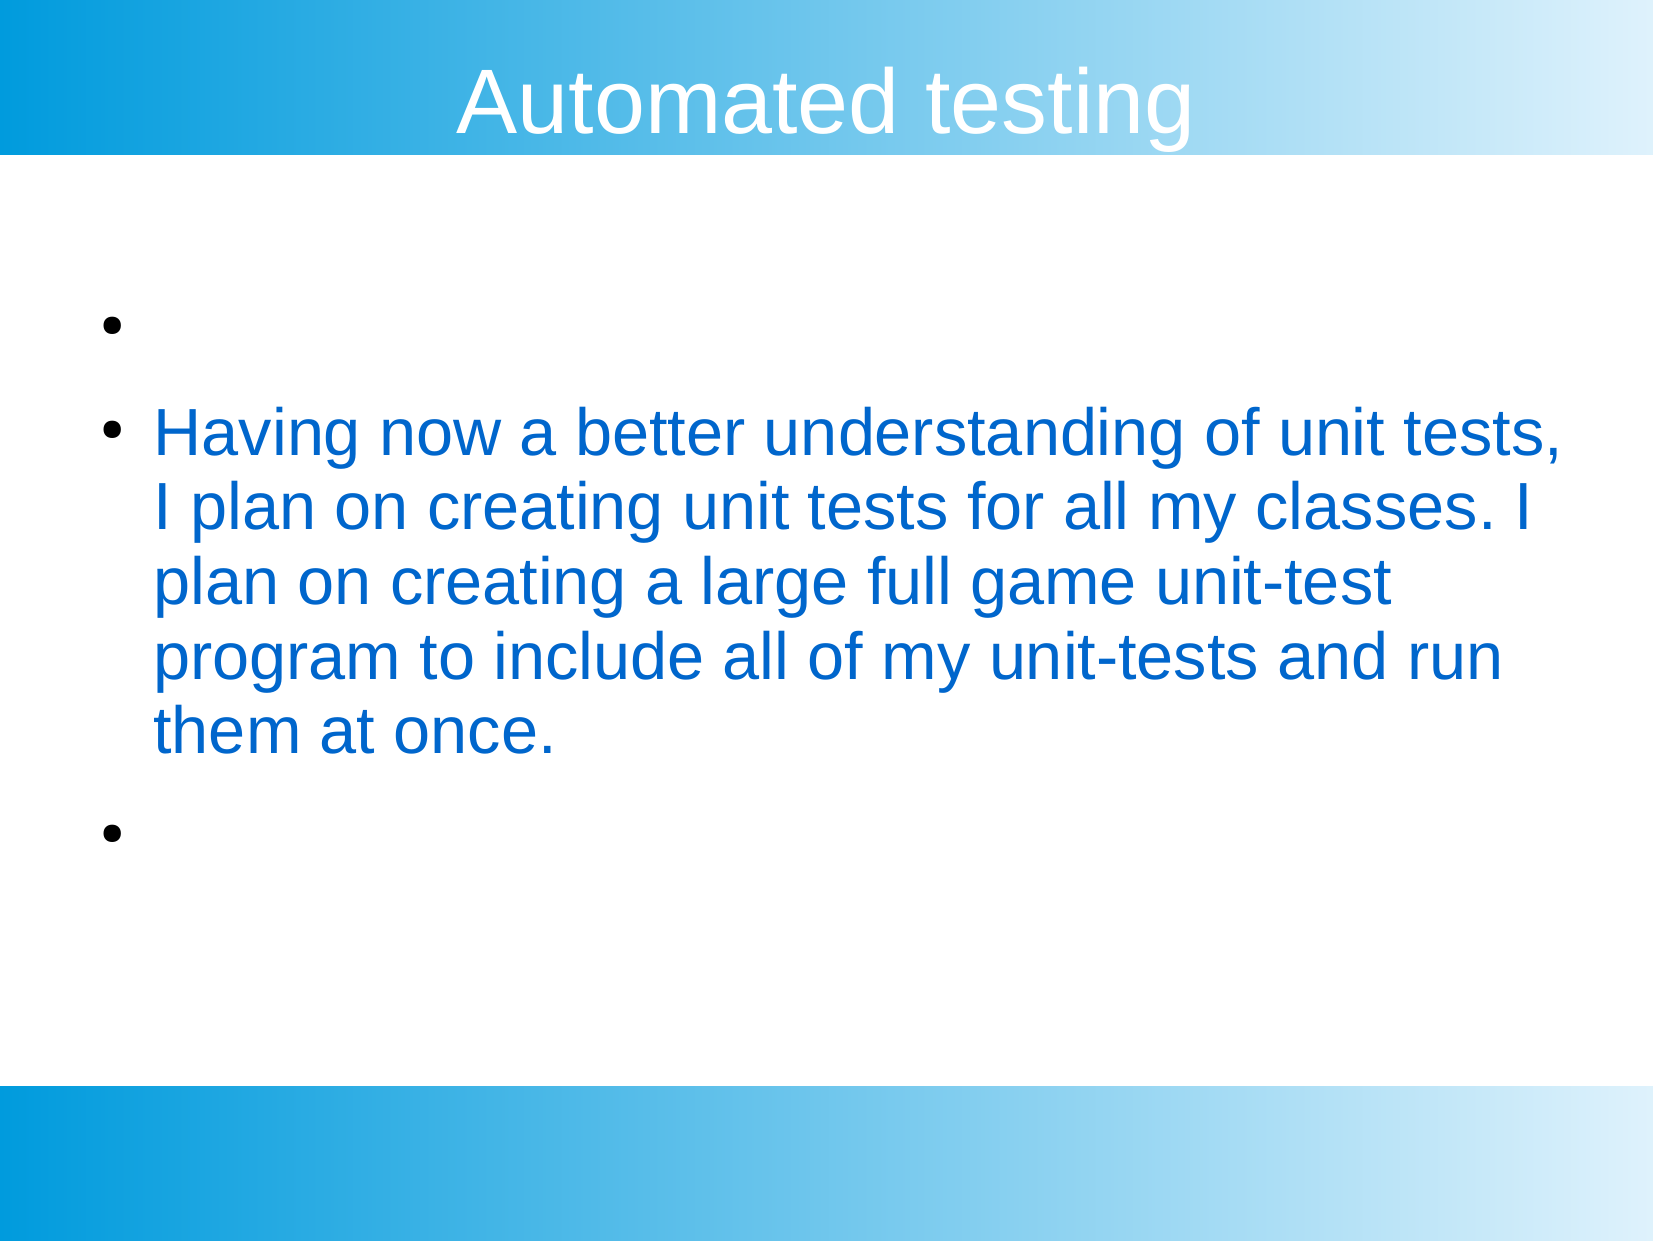

# Automated testing
Having now a better understanding of unit tests, I plan on creating unit tests for all my classes. I plan on creating a large full game unit-test program to include all of my unit-tests and run them at once.